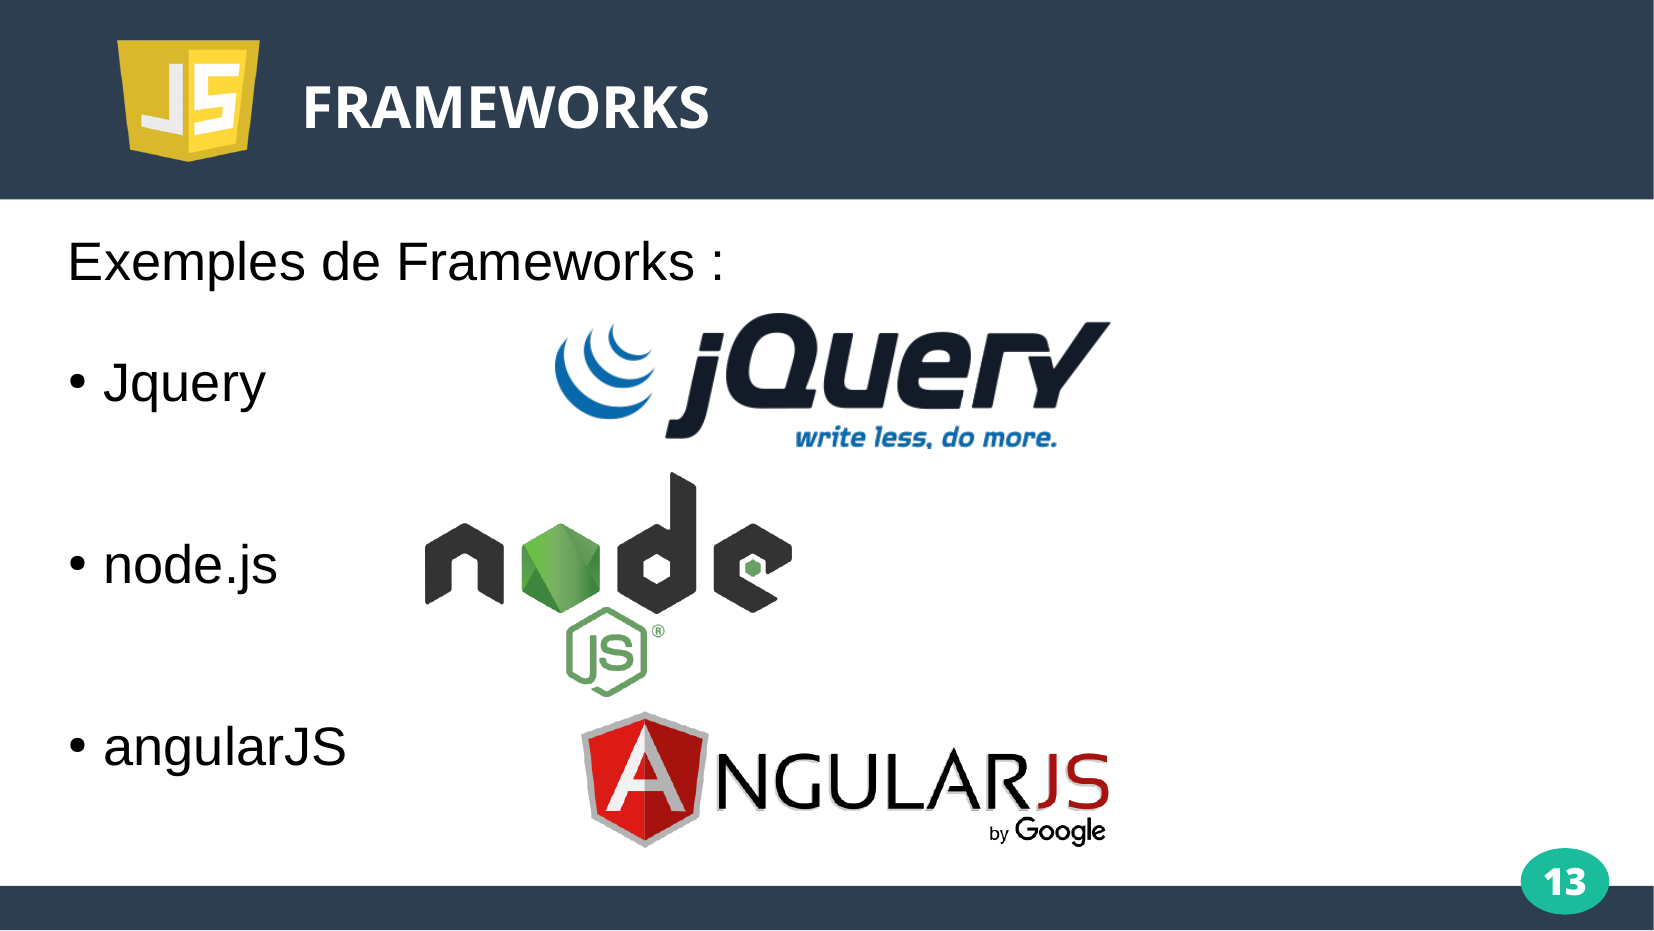

FRAMEWORKS
Exemples de Frameworks :
Jquery
node.js
angularJS
13